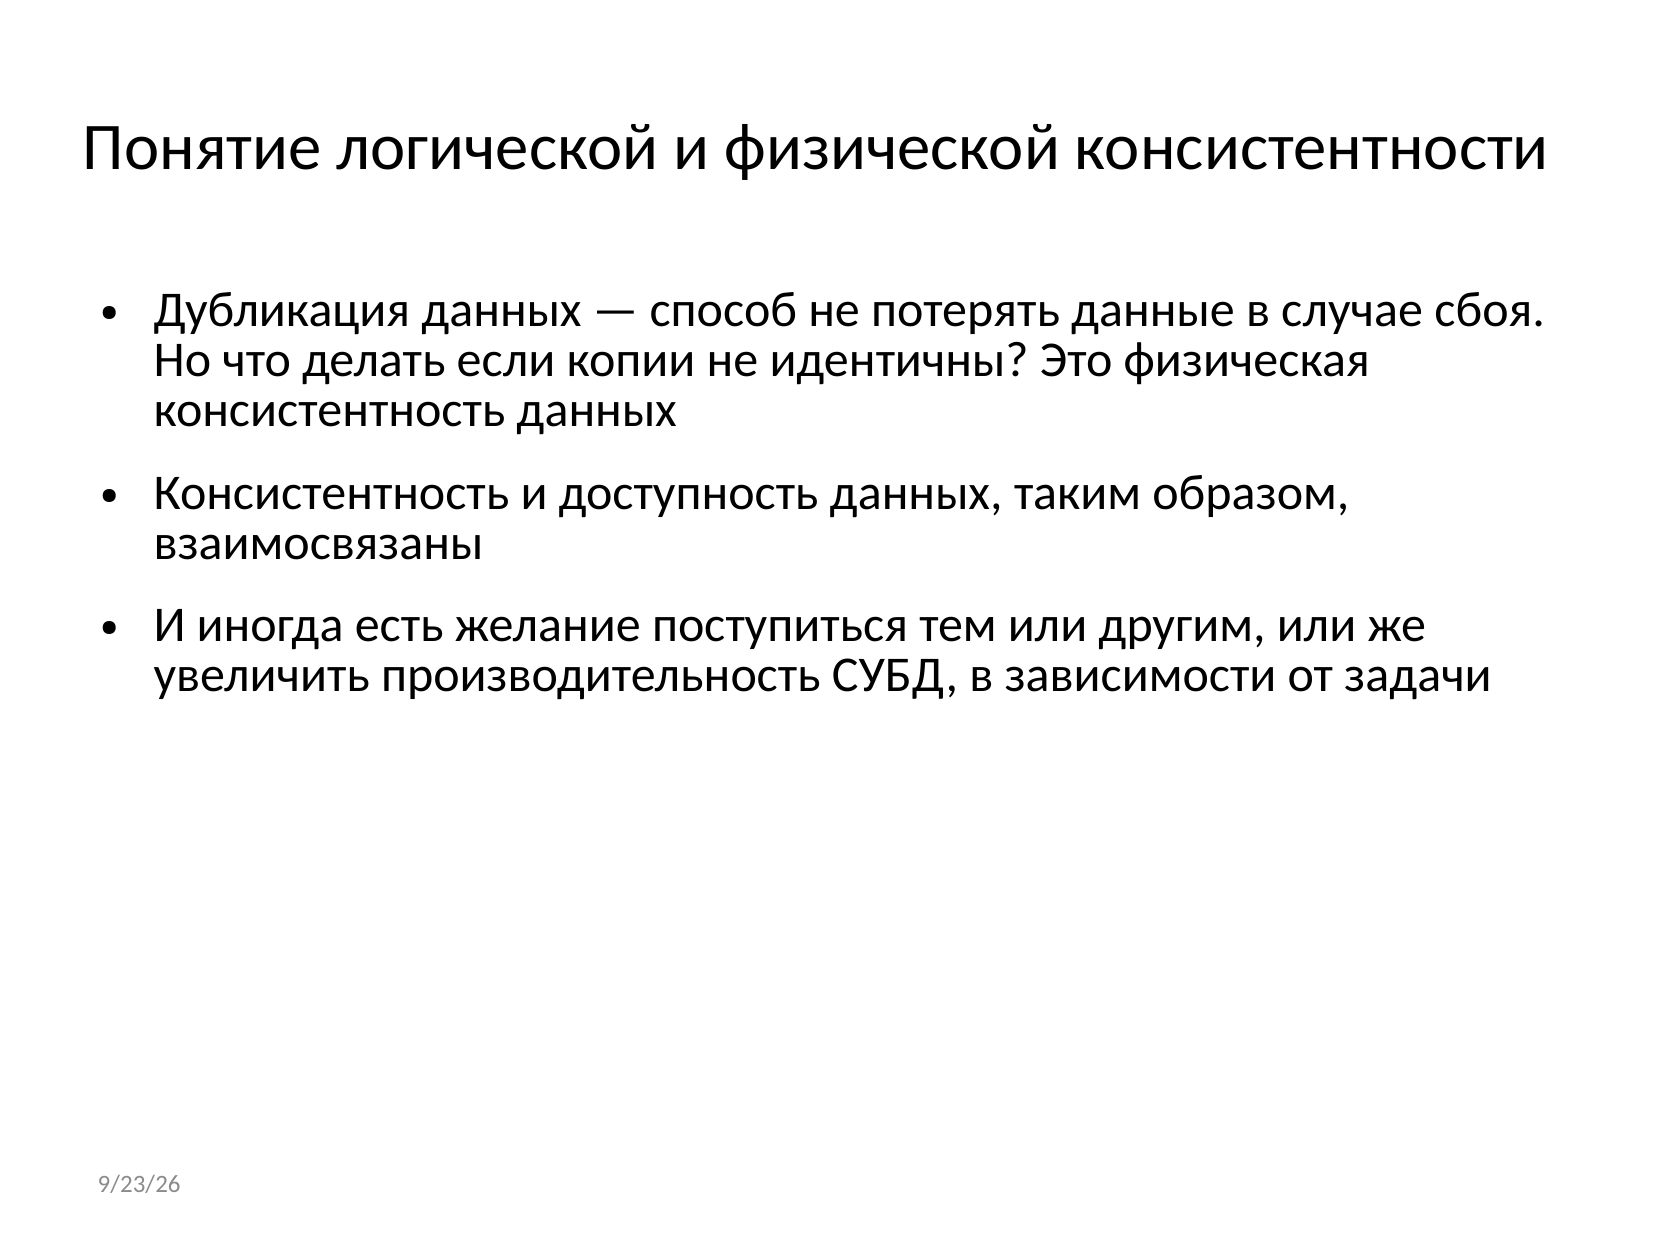

# Понятие логической и физической консистентности
Дубликация данных — способ не потерять данные в случае сбоя. Но что делать если копии не идентичны? Это физическая консистентность данных
Консистентность и доступность данных, таким образом, взаимосвязаны
И иногда есть желание поступиться тем или другим, или же увеличить производительность СУБД, в зависимости от задачи